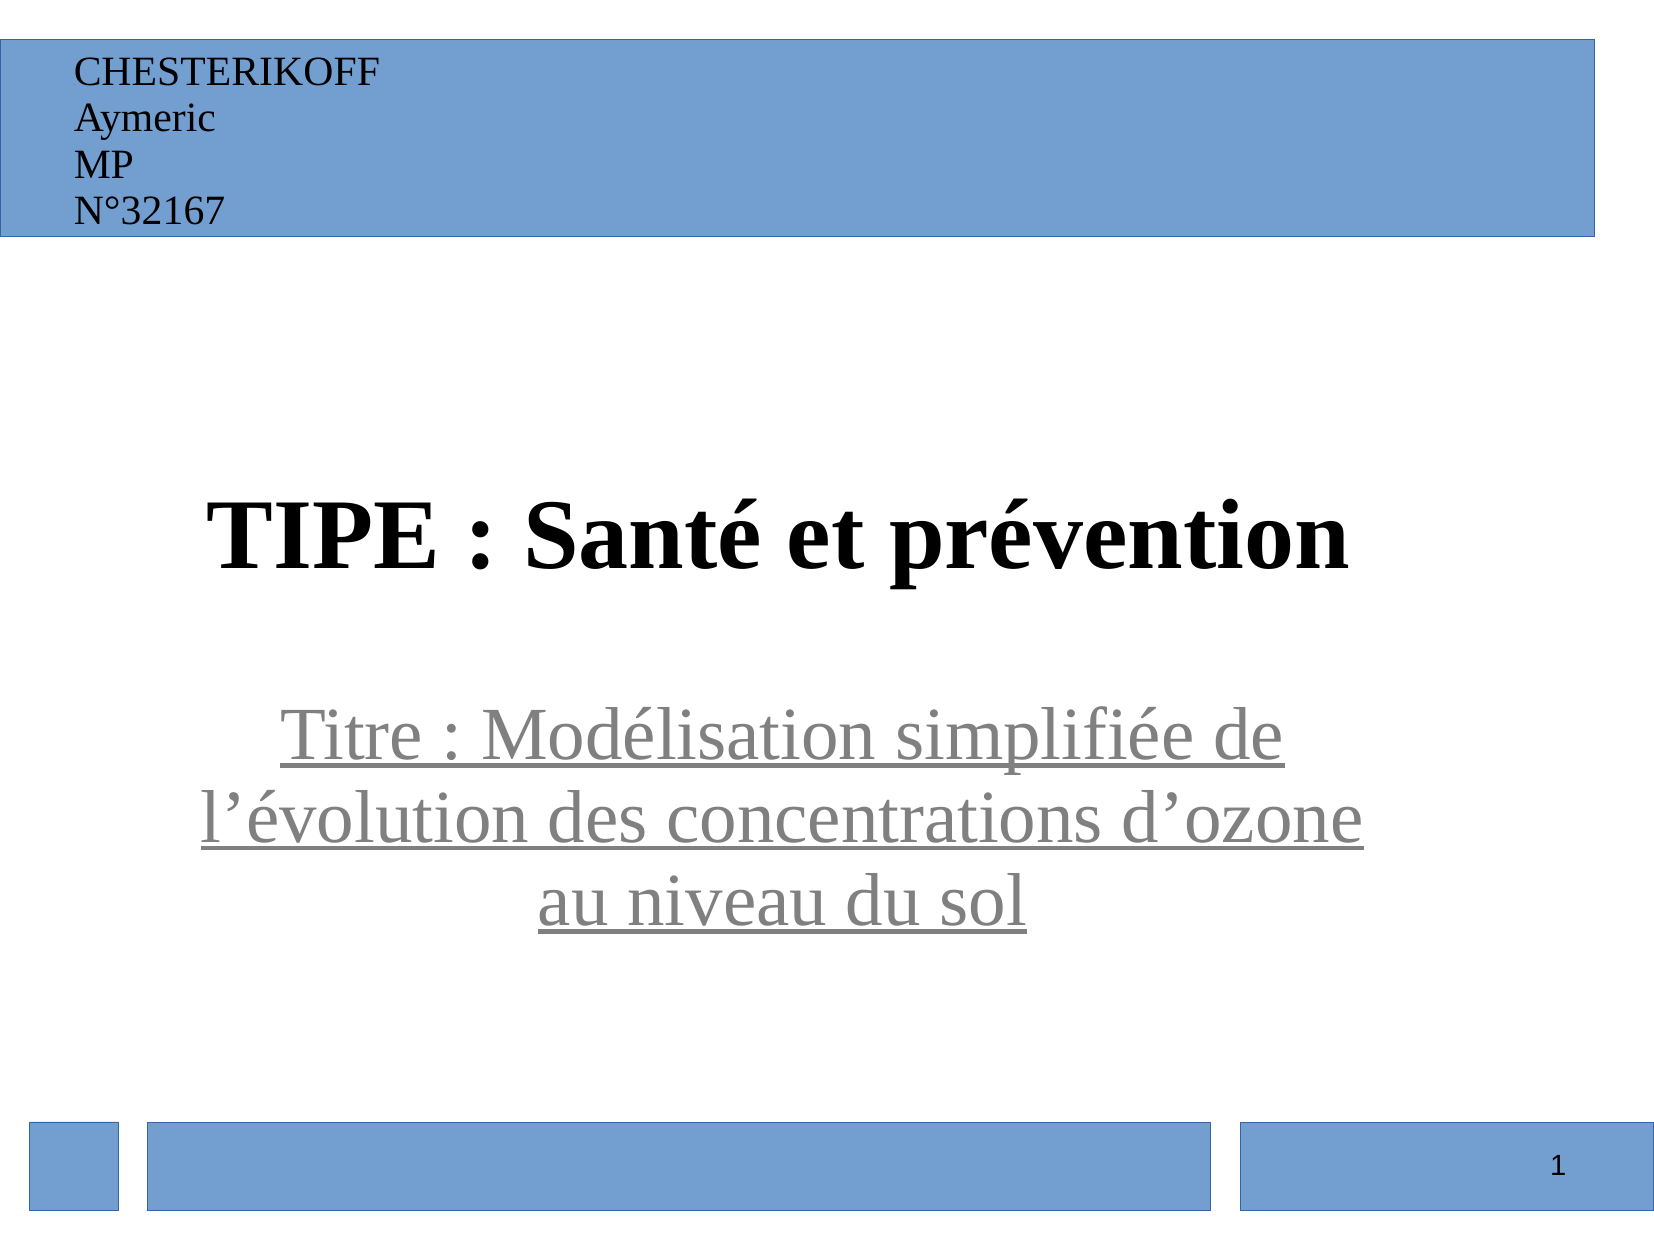

CHESTERIKOFF
Aymeric
MP
N°32167
# TIPE : Santé et prévention
Titre : Modélisation simplifiée de l’évolution des concentrations d’ozone au niveau du sol
1